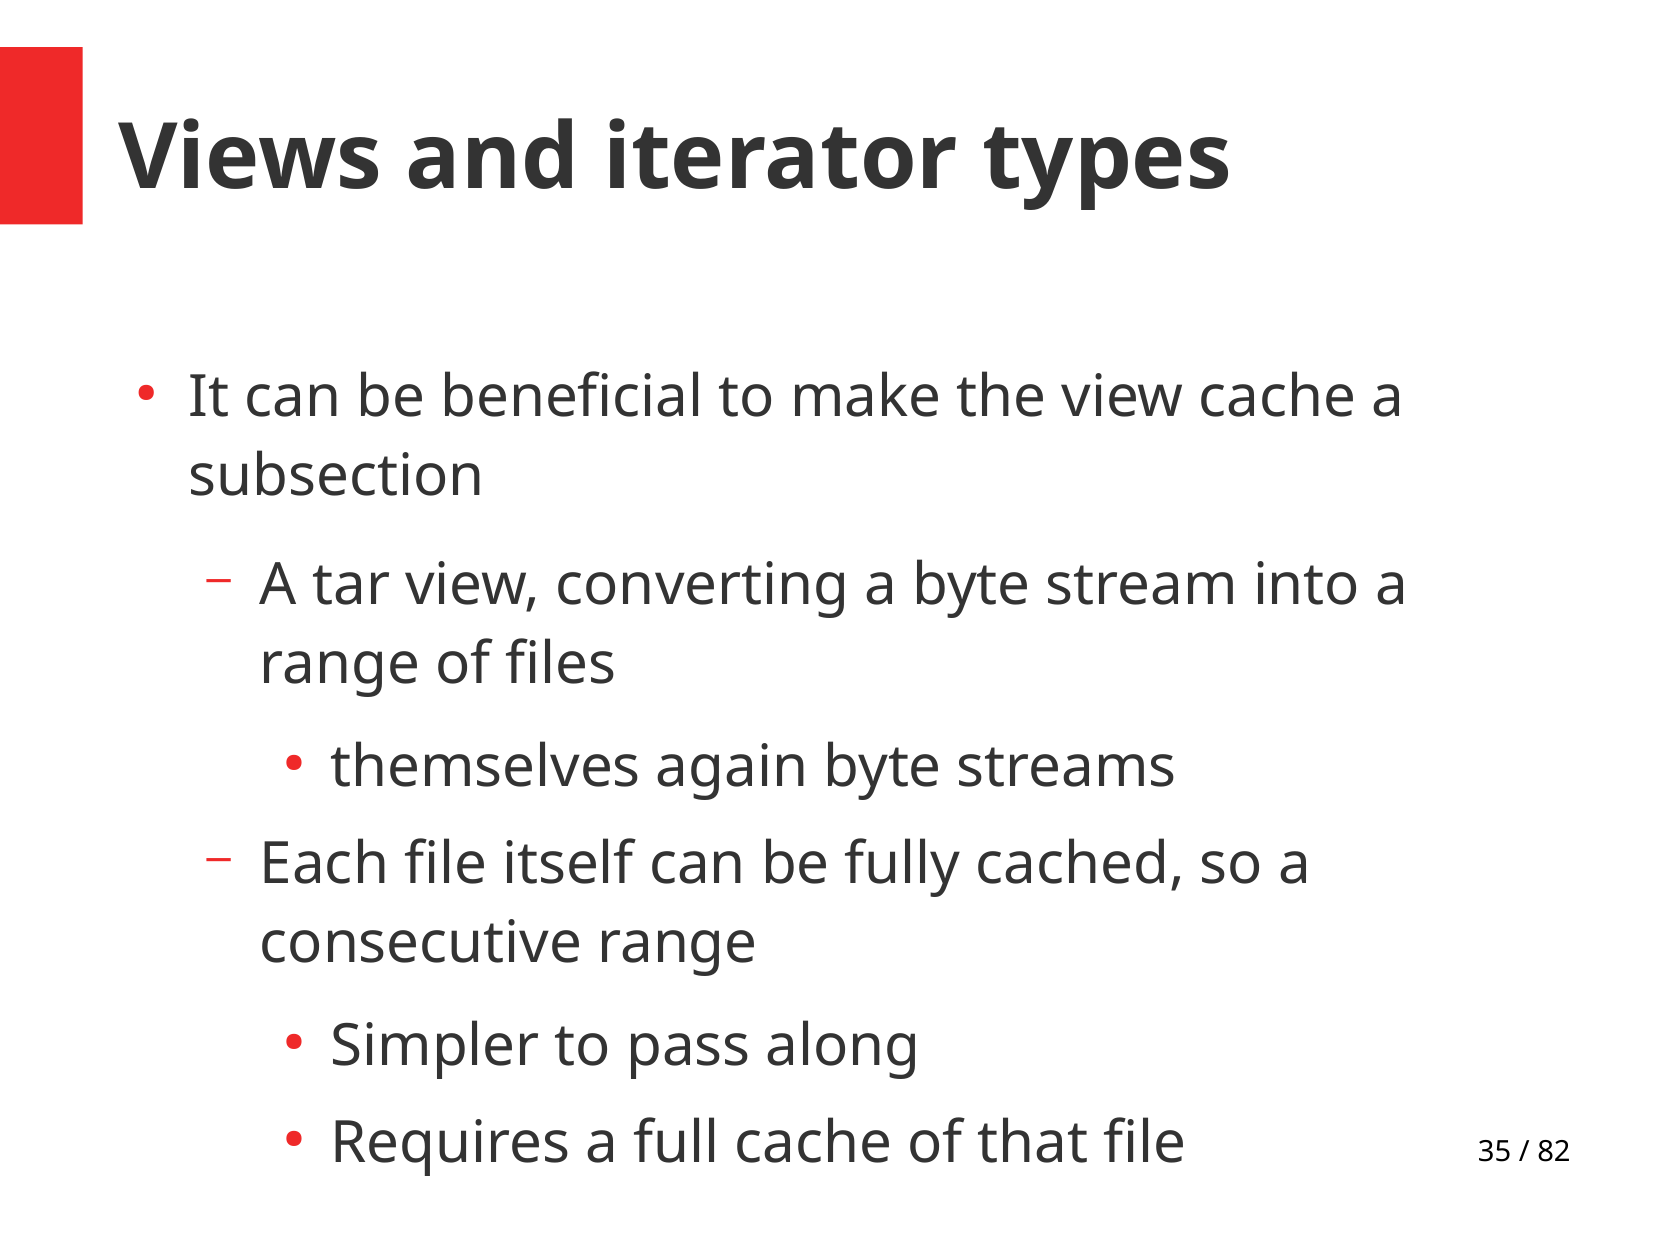

# Views and iterator types
It can be beneficial to make the view cache a subsection
A tar view, converting a byte stream into a range of files
themselves again byte streams
Each file itself can be fully cached, so a consecutive range
Simpler to pass along
Requires a full cache of that file
35